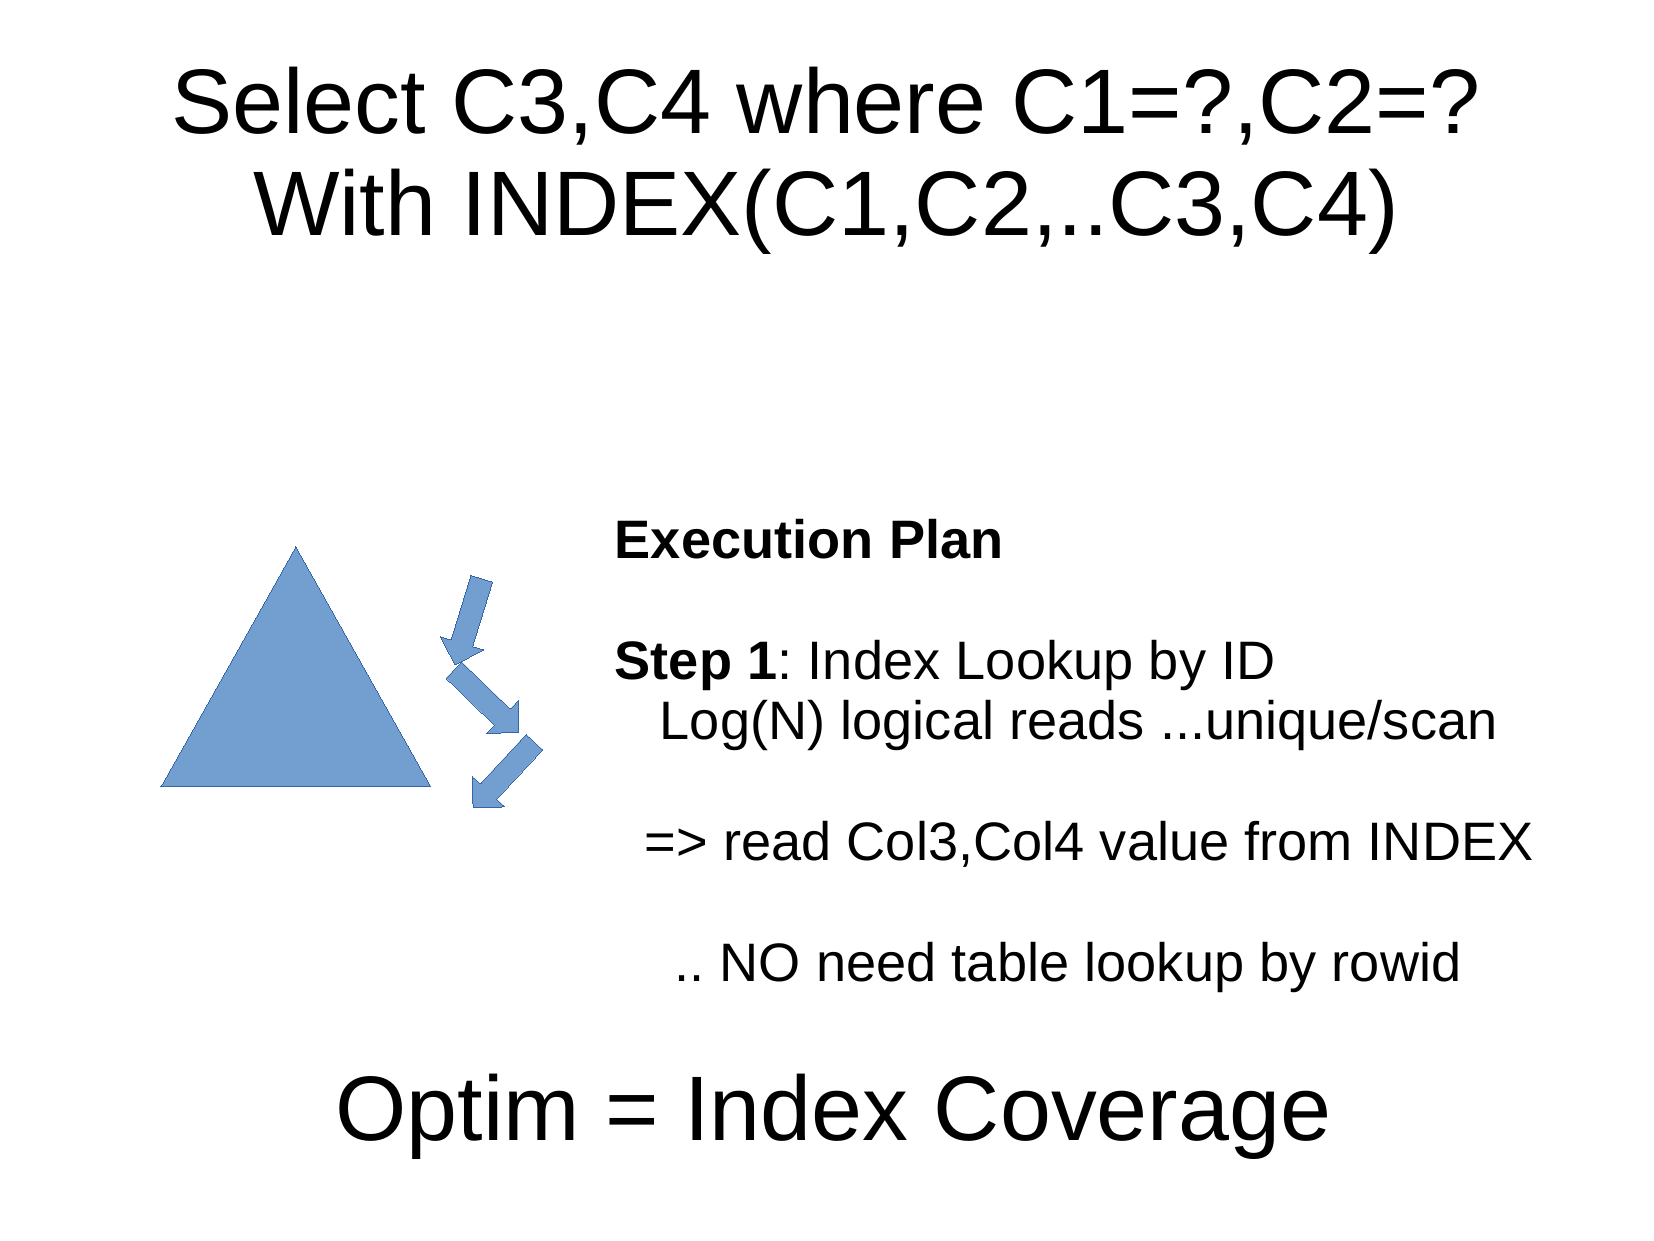

# Select C3,C4 where C1=?,C2=? With INDEX(C1,C2,..C3,C4)
Execution Plan
Step 1: Index Lookup by ID
 Log(N) logical reads ...unique/scan
 => read Col3,Col4 value from INDEX
 .. NO need table lookup by rowid
Optim = Index Coverage